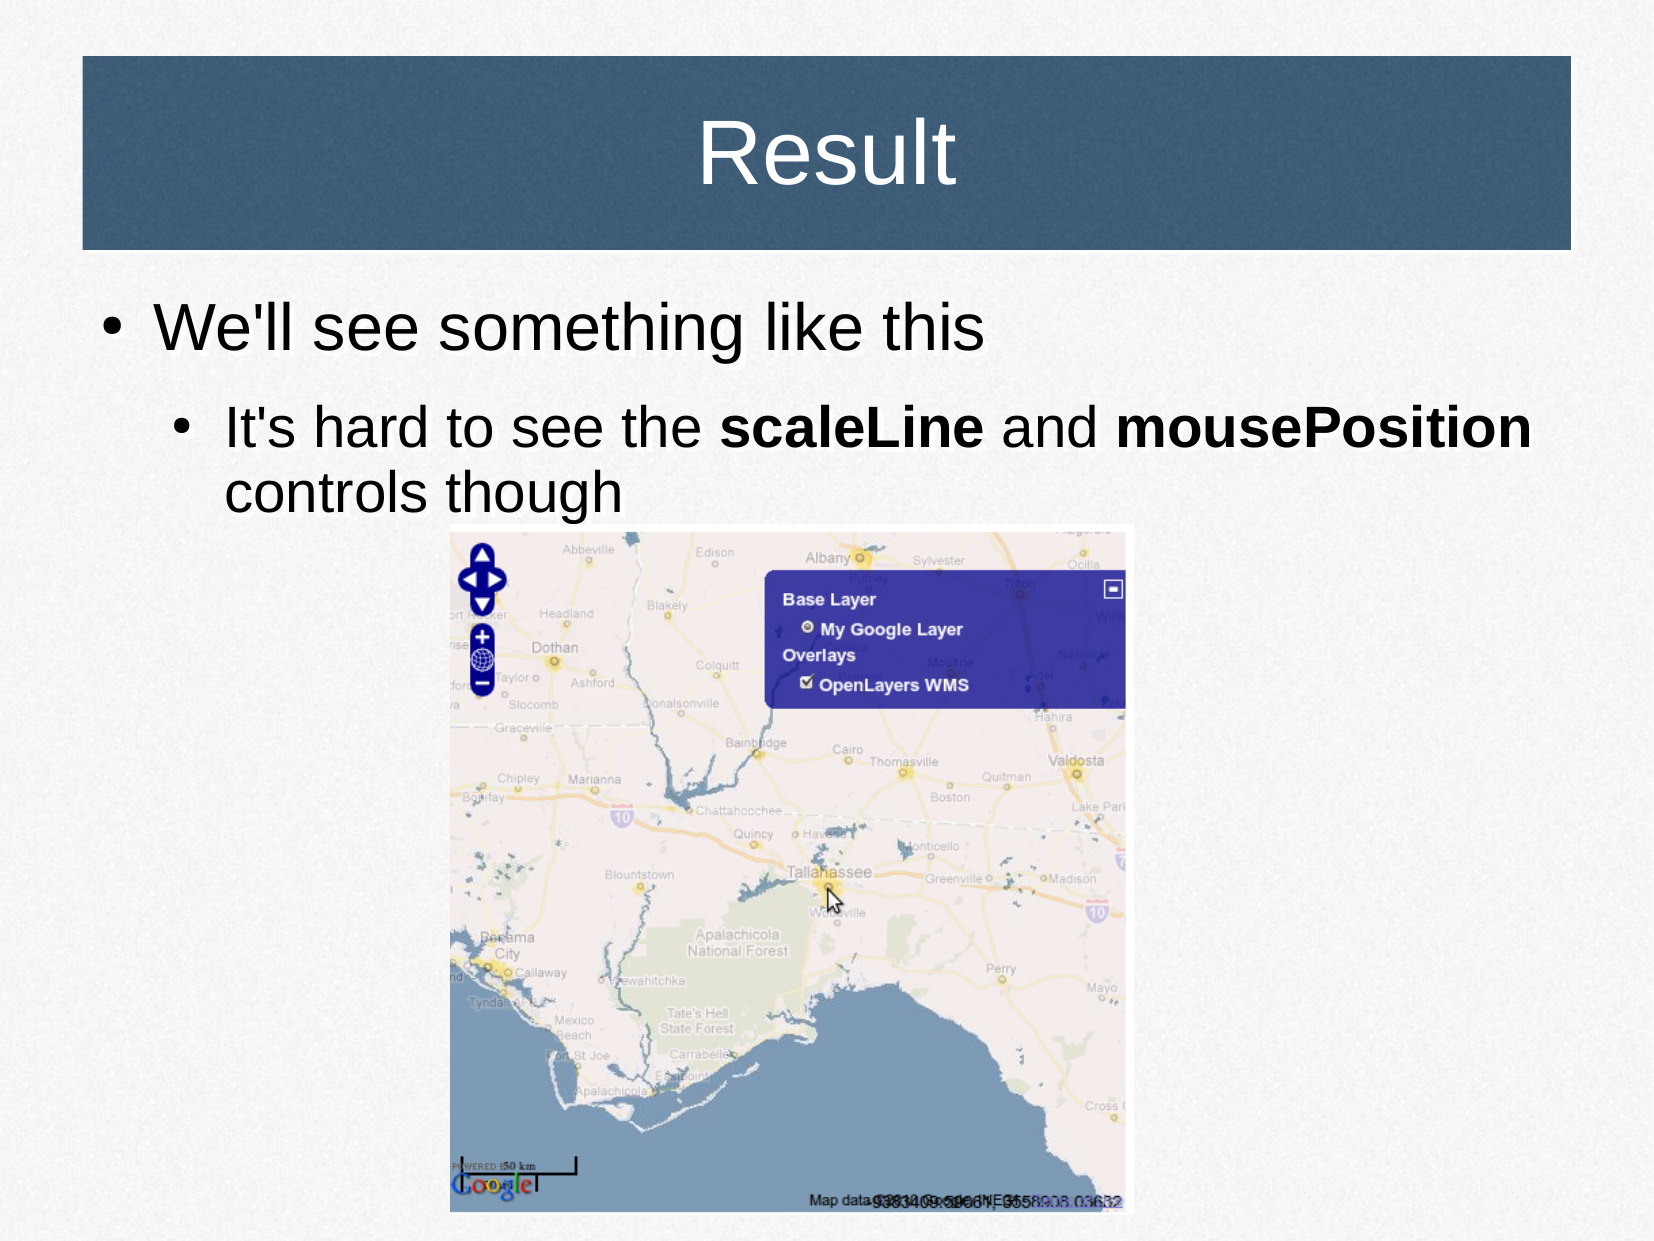

# Result
We'll see something like this
It's hard to see the scaleLine and mousePosition controls though